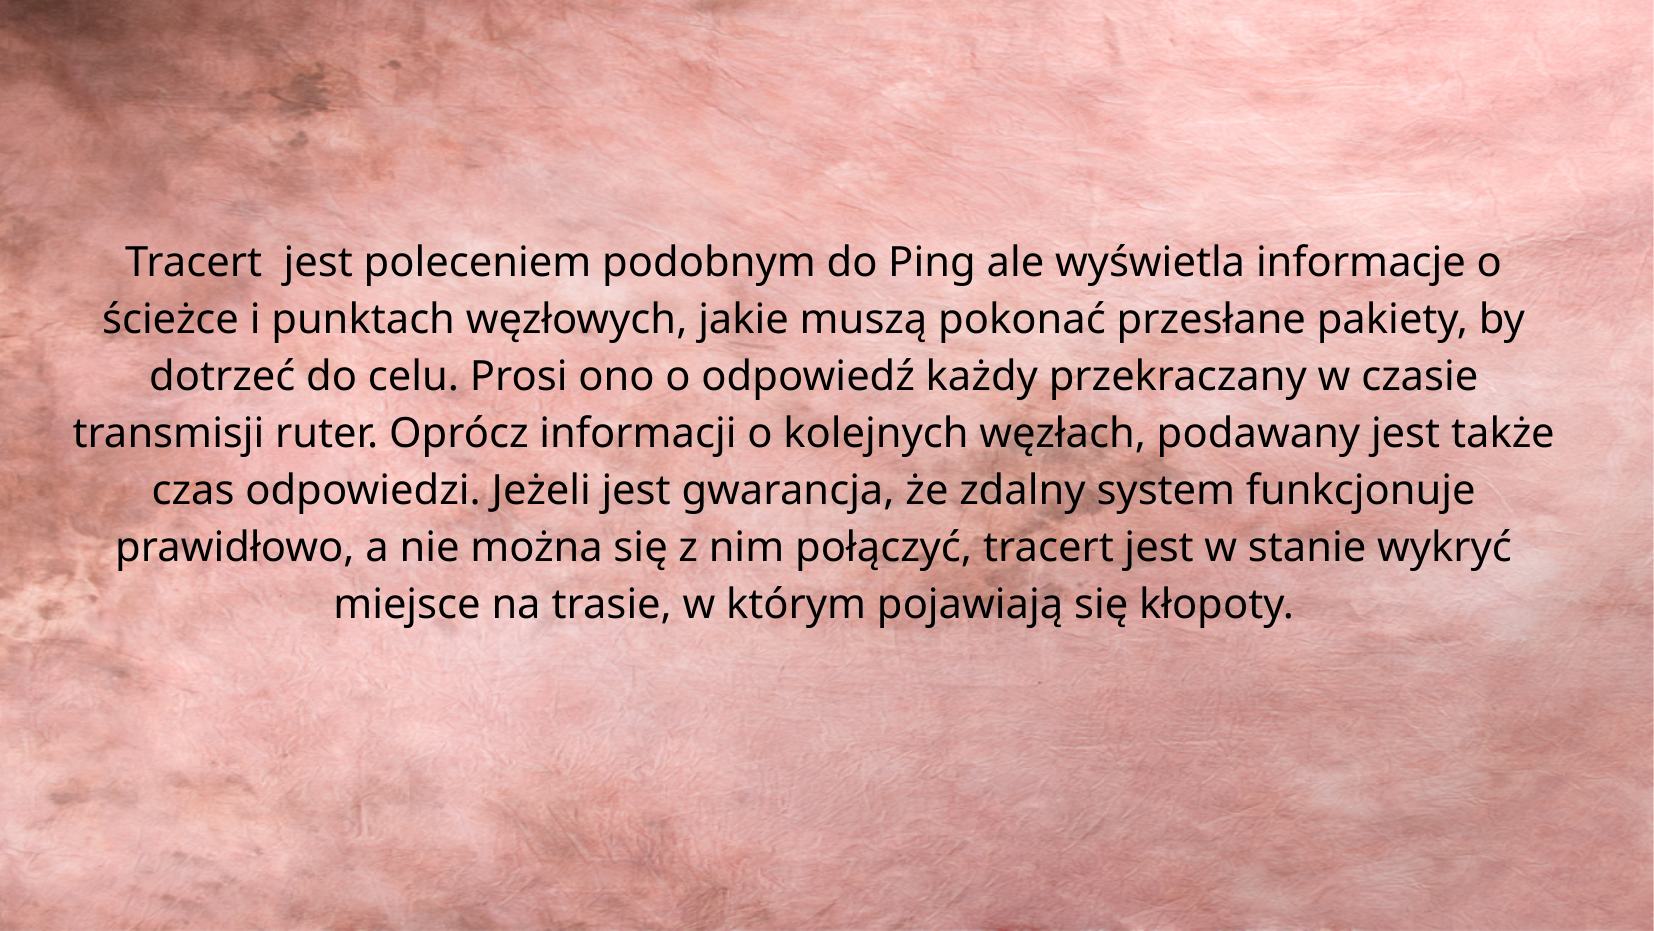

# Tracert jest poleceniem podobnym do Ping ale wyświetla informacje o ścieżce i punktach węzłowych, jakie muszą pokonać przesłane pakiety, by dotrzeć do celu. Prosi ono o odpowiedź każdy przekraczany w czasie transmisji ruter. Oprócz informacji o kolejnych węzłach, podawany jest także czas odpowiedzi. Jeżeli jest gwarancja, że zdalny system funkcjonuje prawidłowo, a nie można się z nim połączyć, tracert jest w stanie wykryć miejsce na trasie, w którym pojawiają się kłopoty.